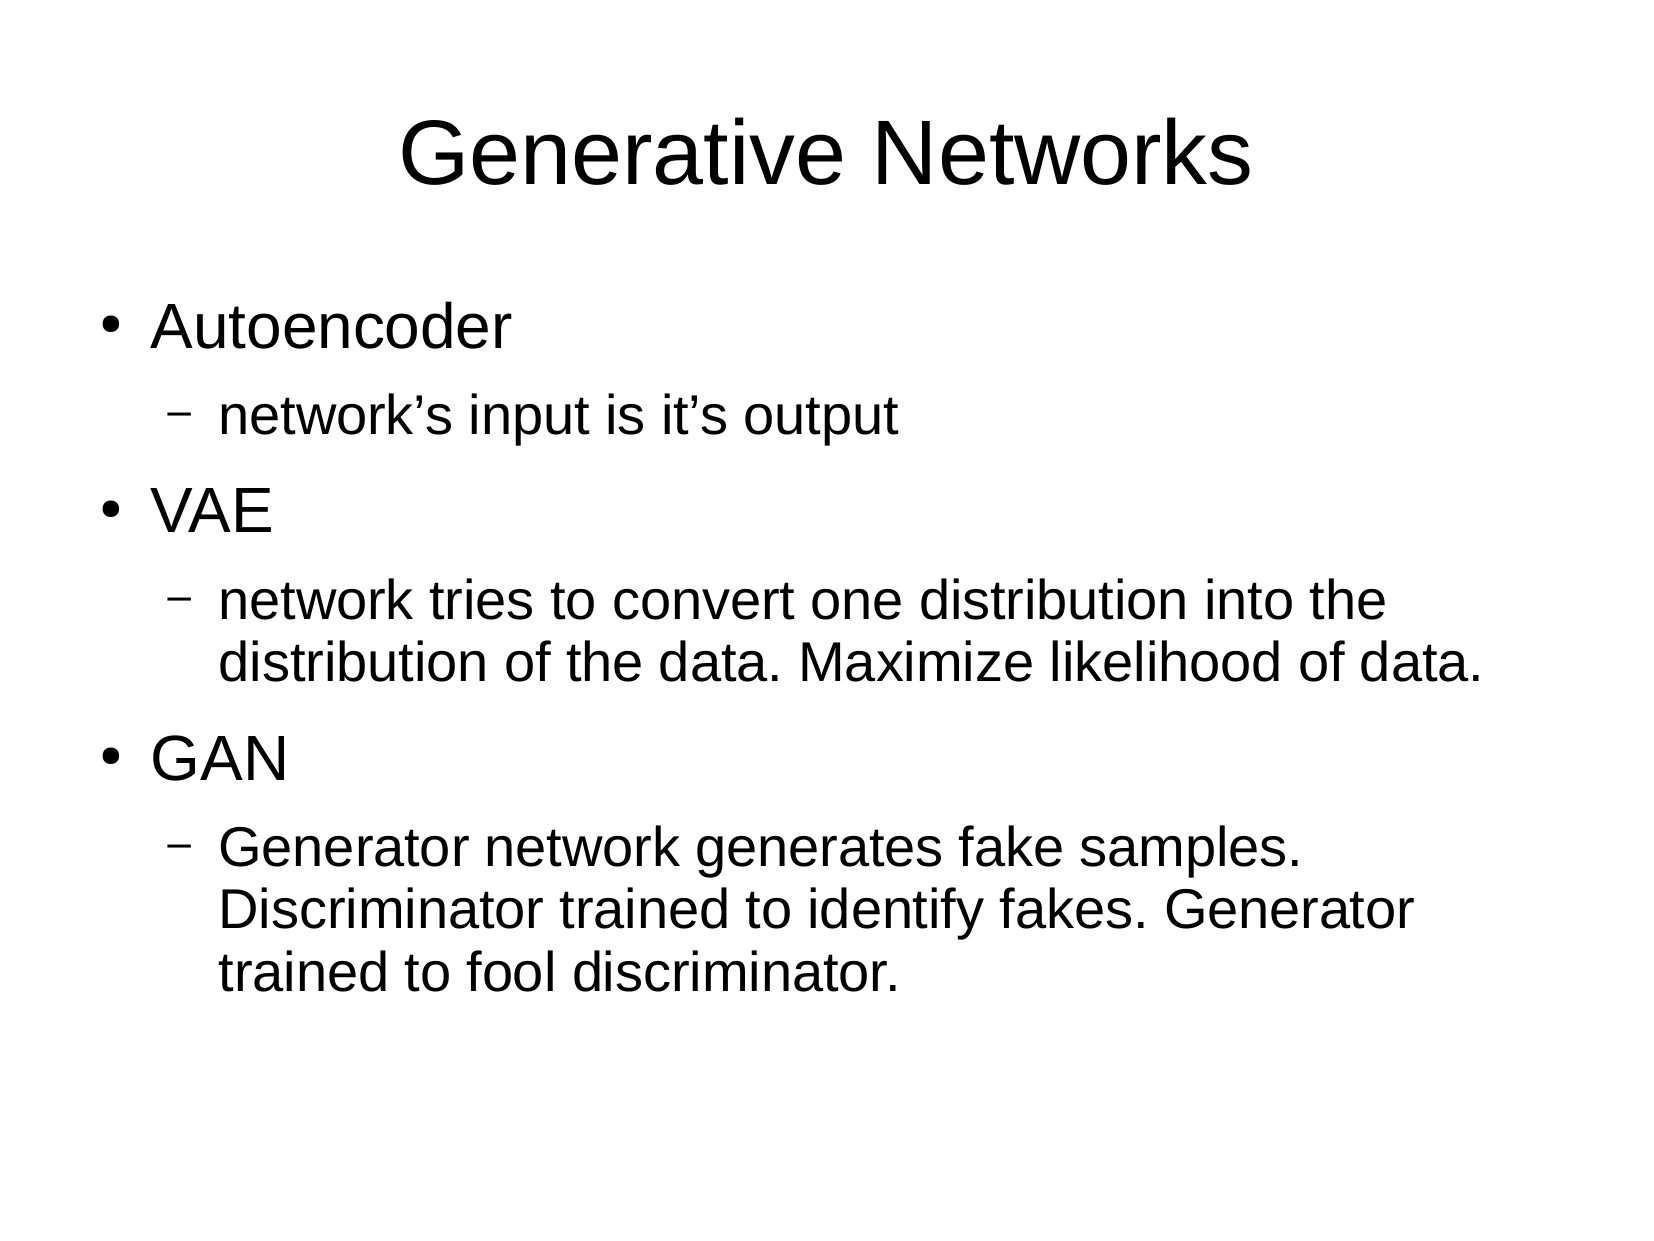

# Generative Networks
Autoencoder
network’s input is it’s output
VAE
network tries to convert one distribution into the distribution of the data. Maximize likelihood of data.
GAN
Generator network generates fake samples. Discriminator trained to identify fakes. Generator trained to fool discriminator.